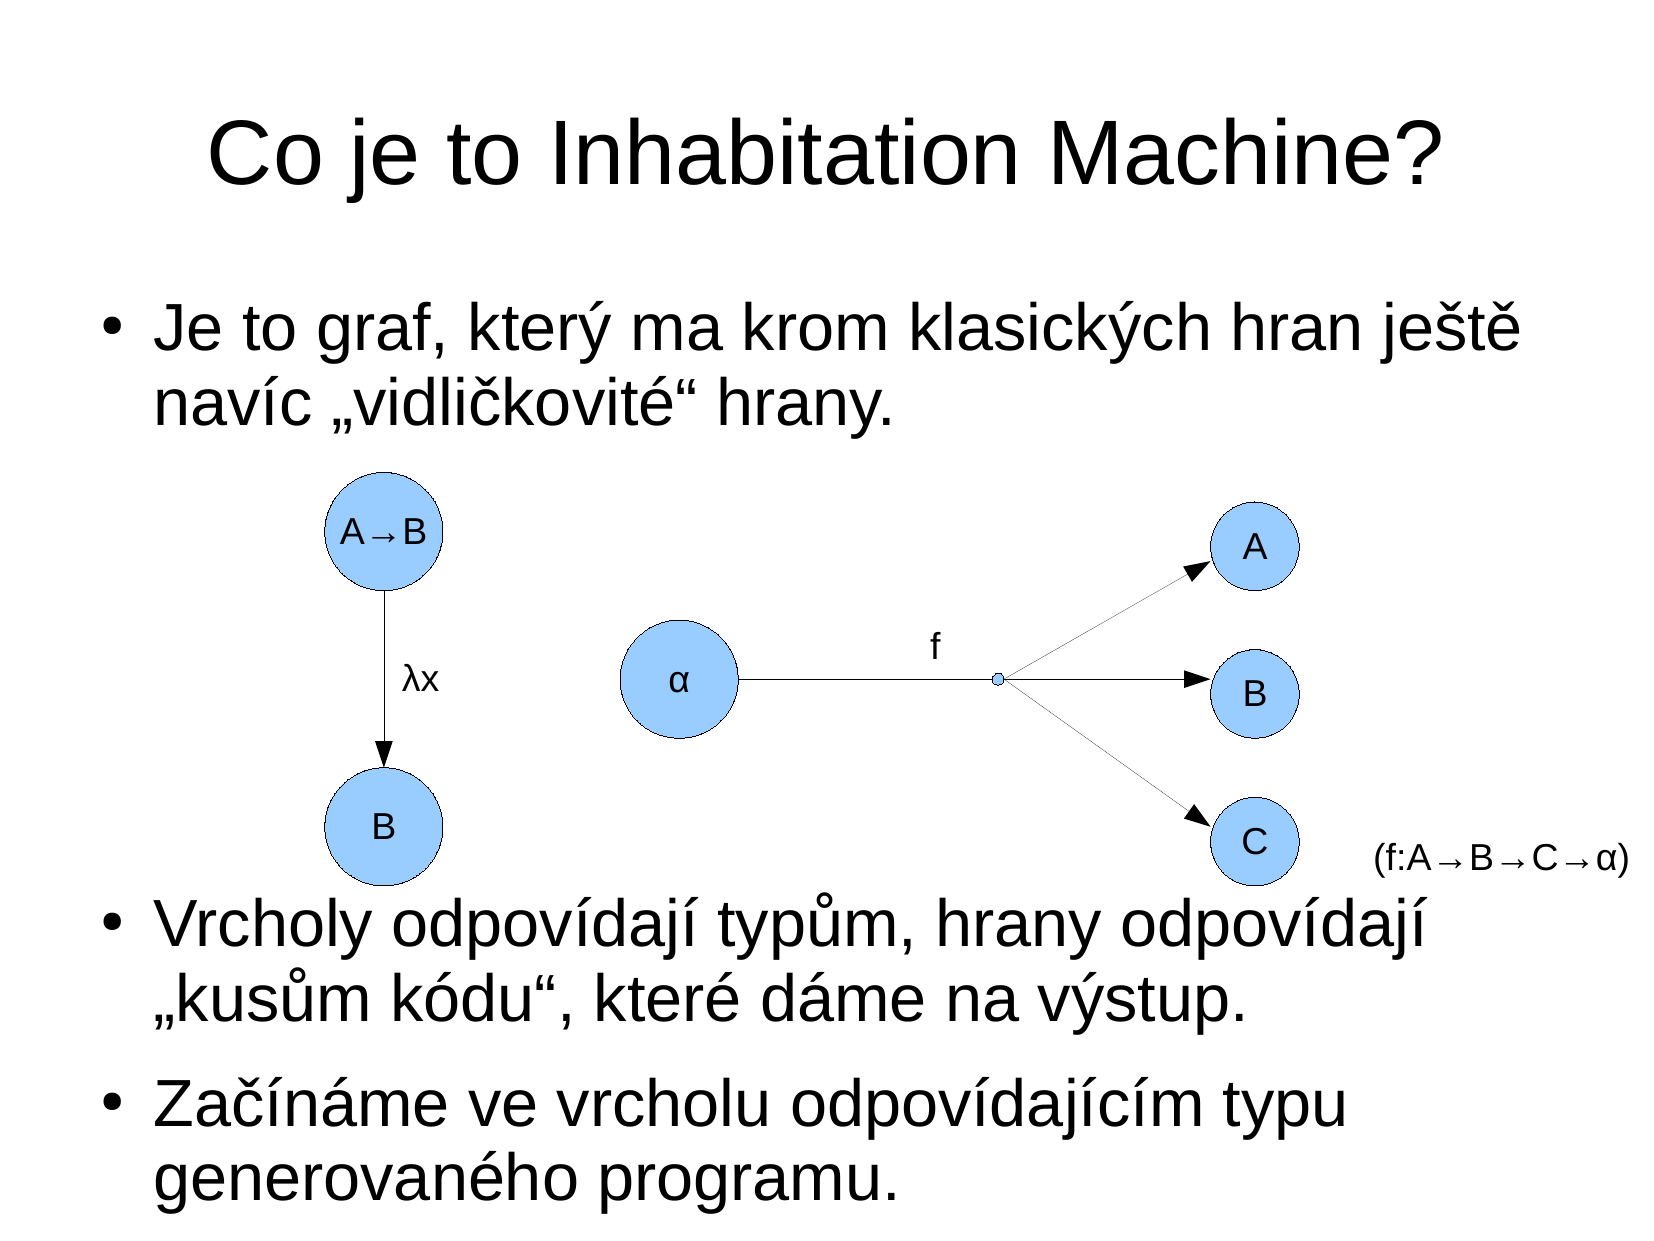

# Co je to Inhabitation Machine?
Je to graf, který ma krom klasických hran ještě navíc „vidličkovité“ hrany.
Vrcholy odpovídají typům, hrany odpovídají „kusům kódu“, které dáme na výstup.
Začínáme ve vrcholu odpovídajícím typu generovaného programu.
A→B
A
f
α
λx
B
B
C
(f:A→B→C→α)